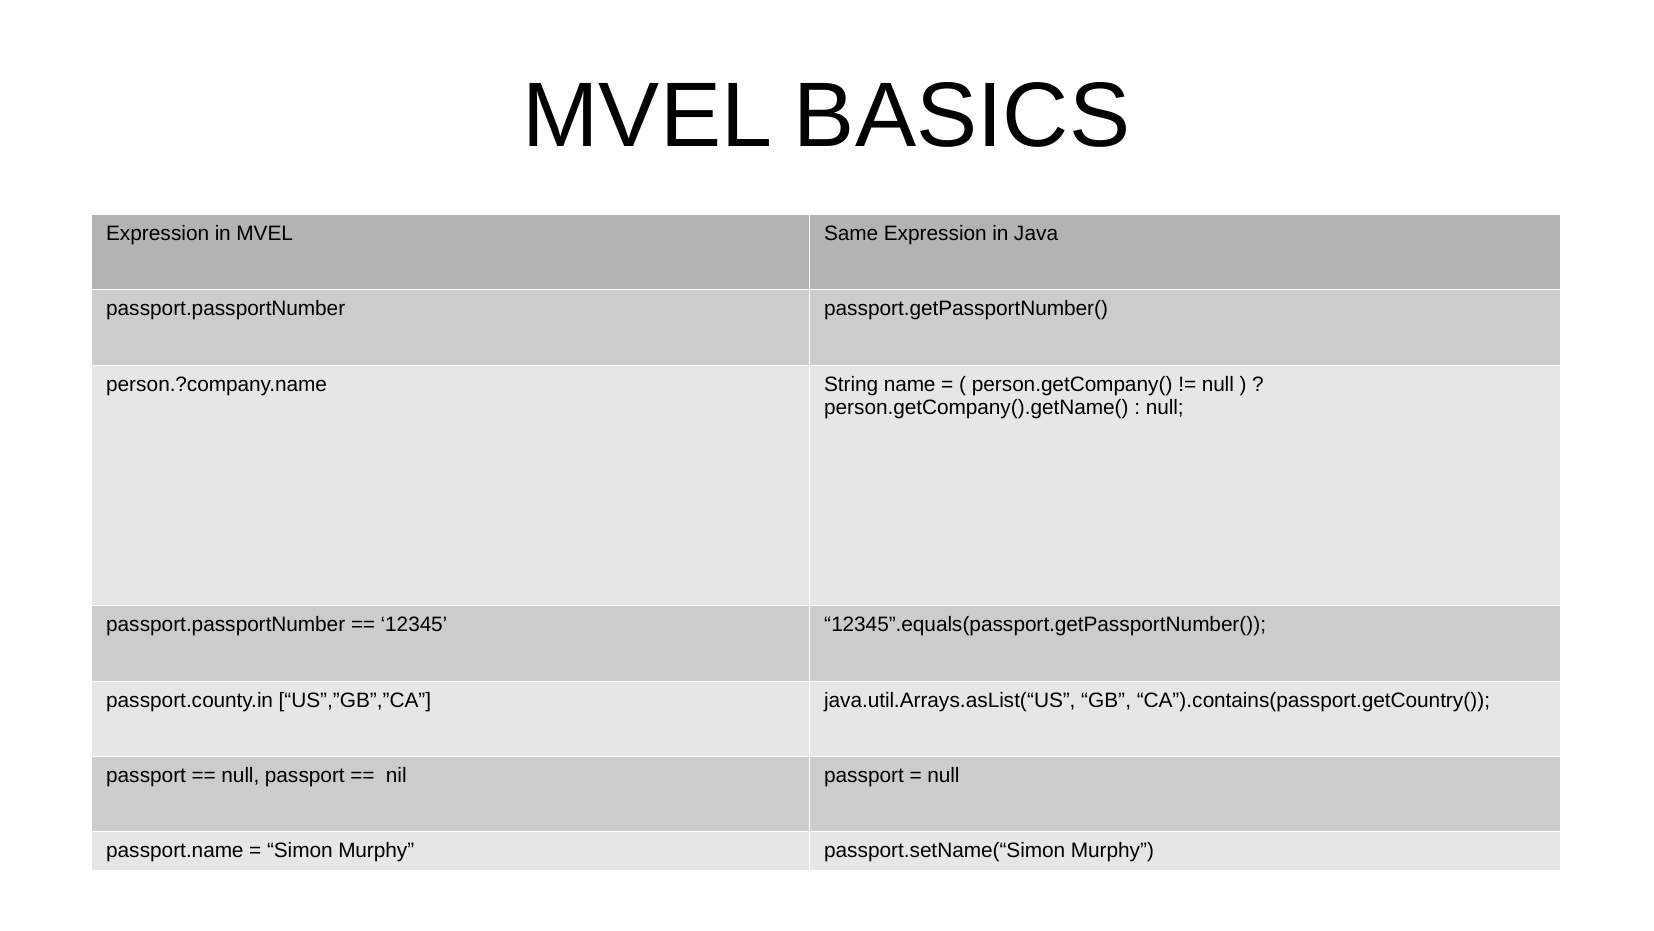

# MVEL BASICS
| Expression in MVEL | Same Expression in Java |
| --- | --- |
| passport.passportNumber | passport.getPassportNumber() |
| person.?company.name | String name = ( person.getCompany() != null ) ? person.getCompany().getName() : null; |
| passport.passportNumber == ‘12345’ | “12345”.equals(passport.getPassportNumber()); |
| passport.county.in [“US”,”GB”,”CA”] | java.util.Arrays.asList(“US”, “GB”, “CA”).contains(passport.getCountry()); |
| passport == null, passport == nil | passport = null |
| passport.name = “Simon Murphy” | passport.setName(“Simon Murphy”) |